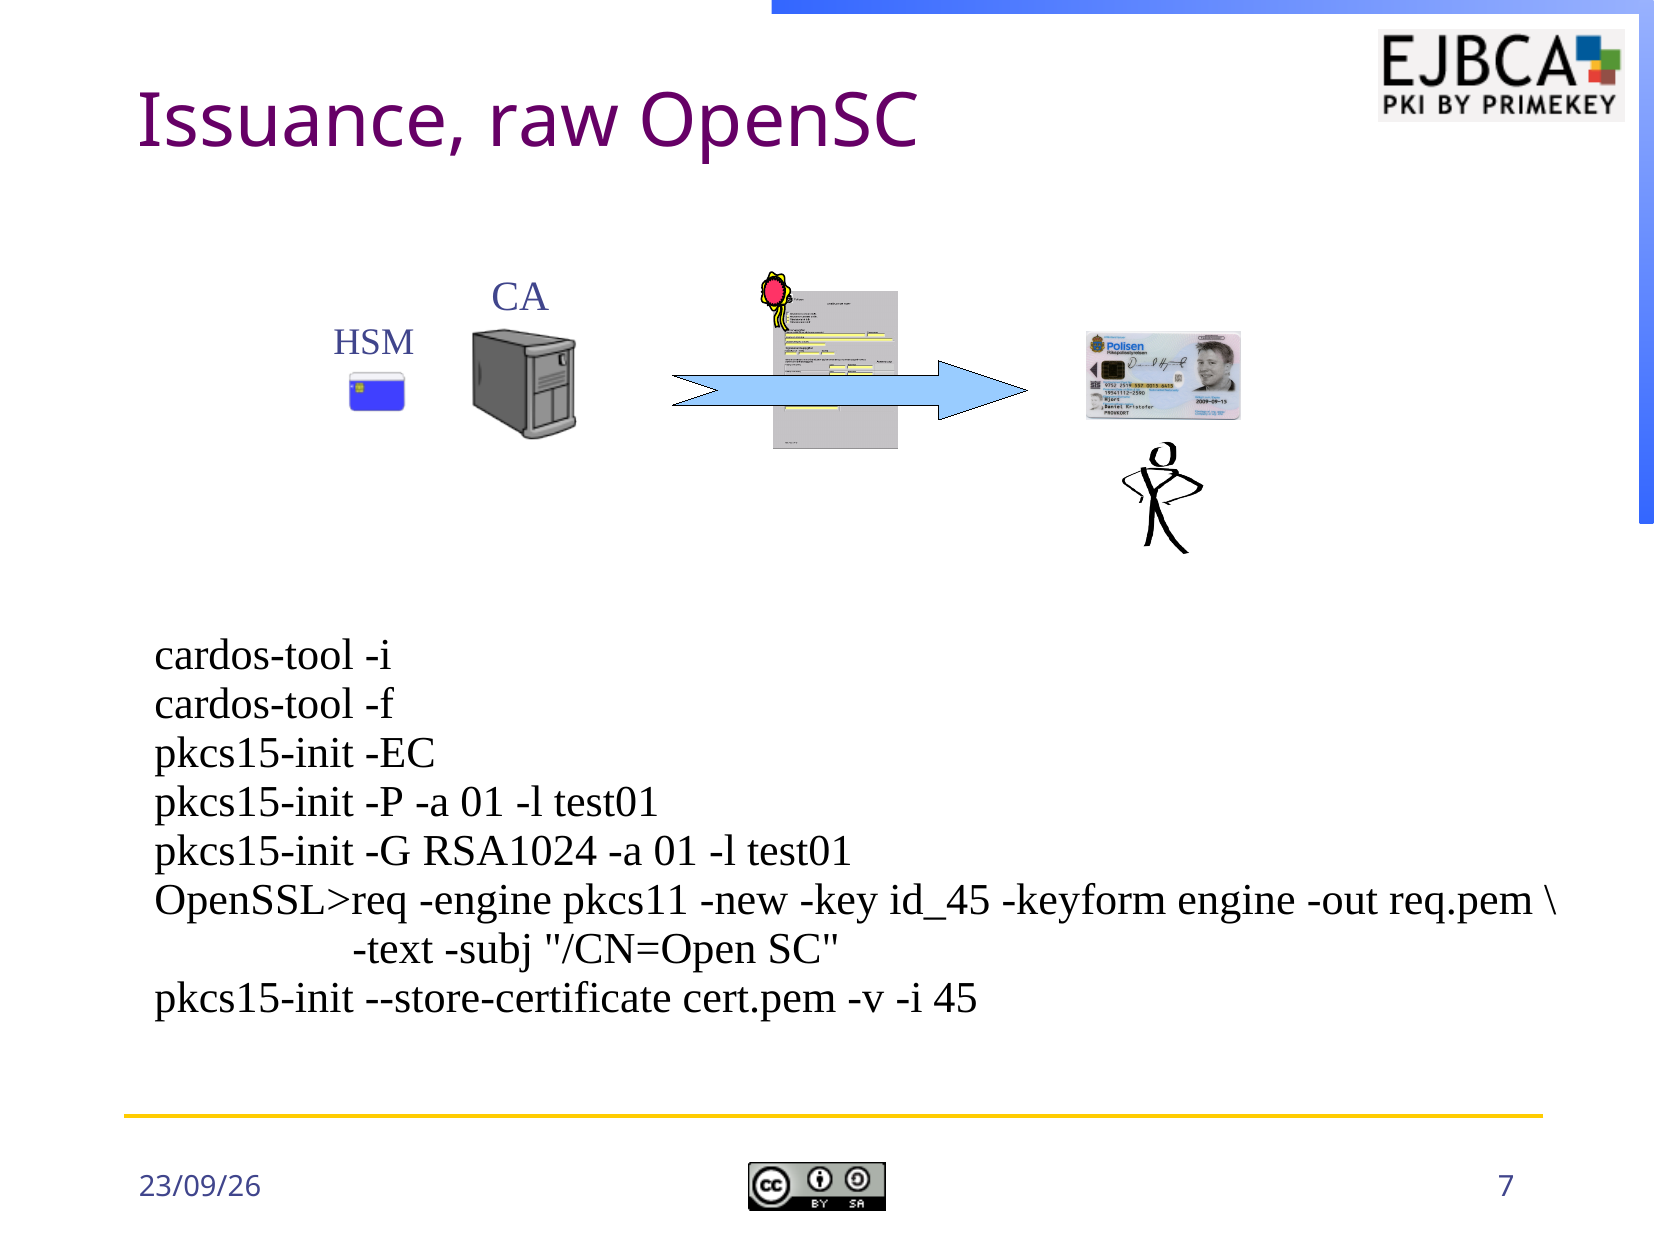

# Issuance, raw OpenSC
CA
HSM
cardos-tool -i
cardos-tool -f
pkcs15-init -EC
pkcs15-init -P -a 01 -l test01
pkcs15-init -G RSA1024 -a 01 -l test01
OpenSSL>req -engine pkcs11 -new -key id_45 -keyform engine -out req.pem \
 -text -subj "/CN=Open SC"
pkcs15-init --store-certificate cert.pem -v -i 45
7